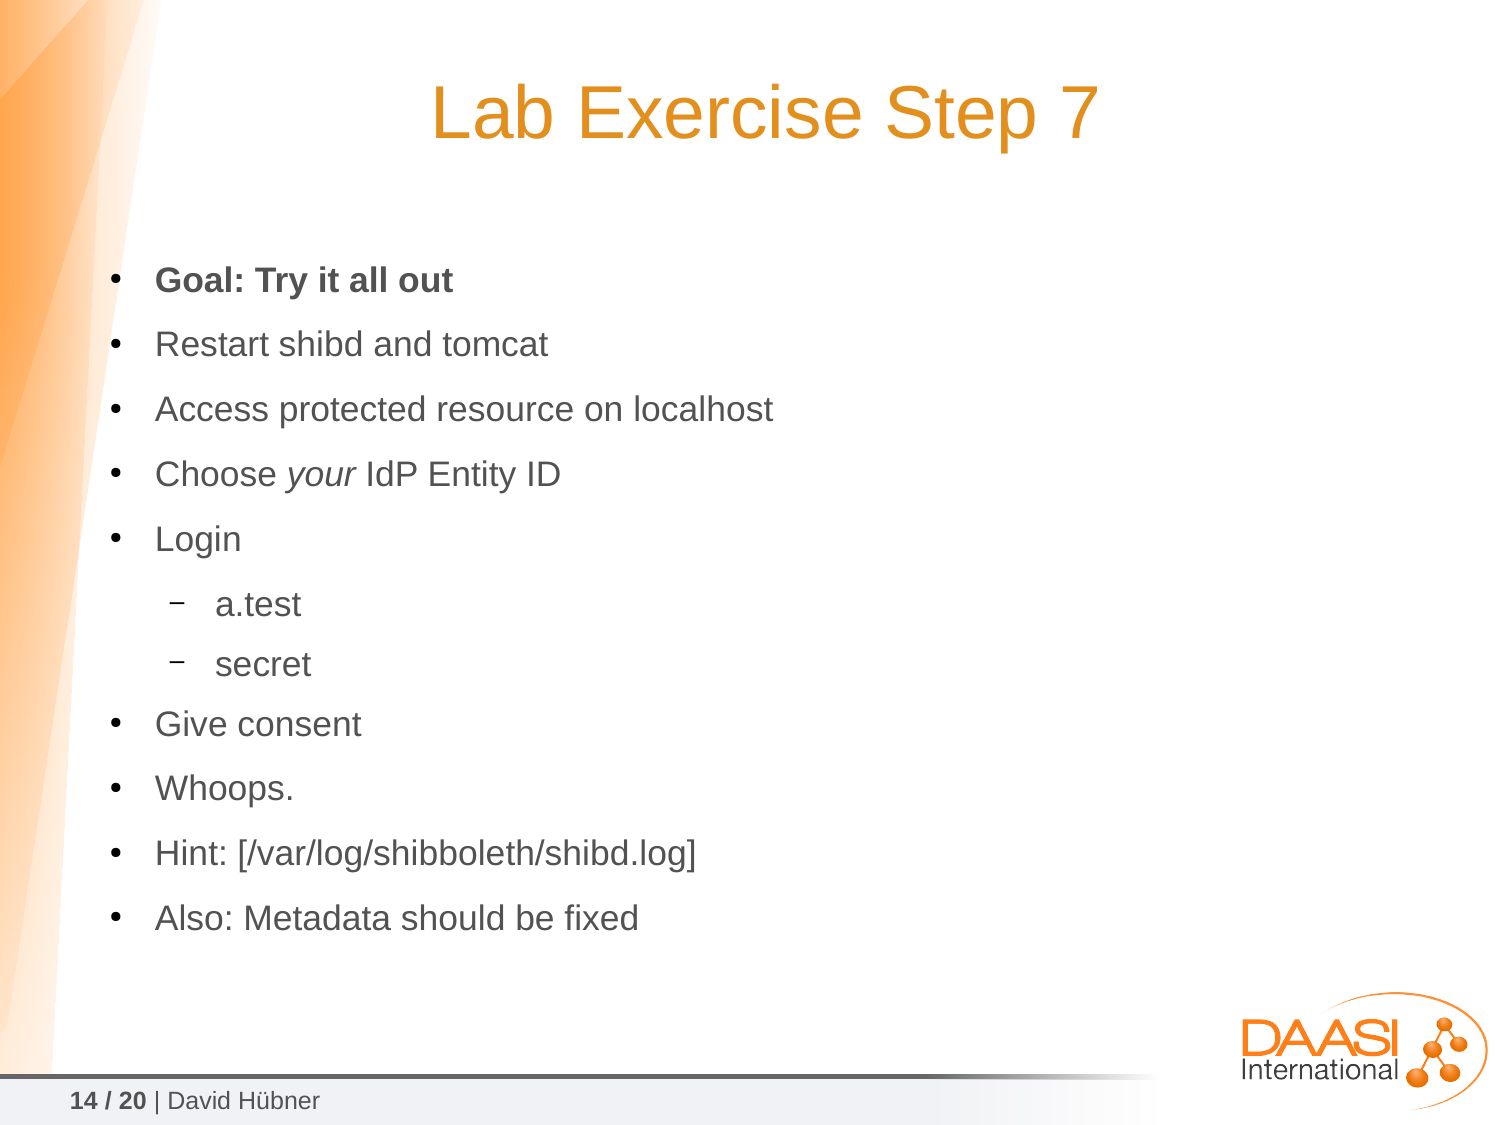

# Lab Exercise Step 7
Goal: Try it all out
Restart shibd and tomcat
Access protected resource on localhost
Choose your IdP Entity ID
Login
a.test
secret
Give consent
Whoops.
Hint: [/var/log/shibboleth/shibd.log]
Also: Metadata should be fixed